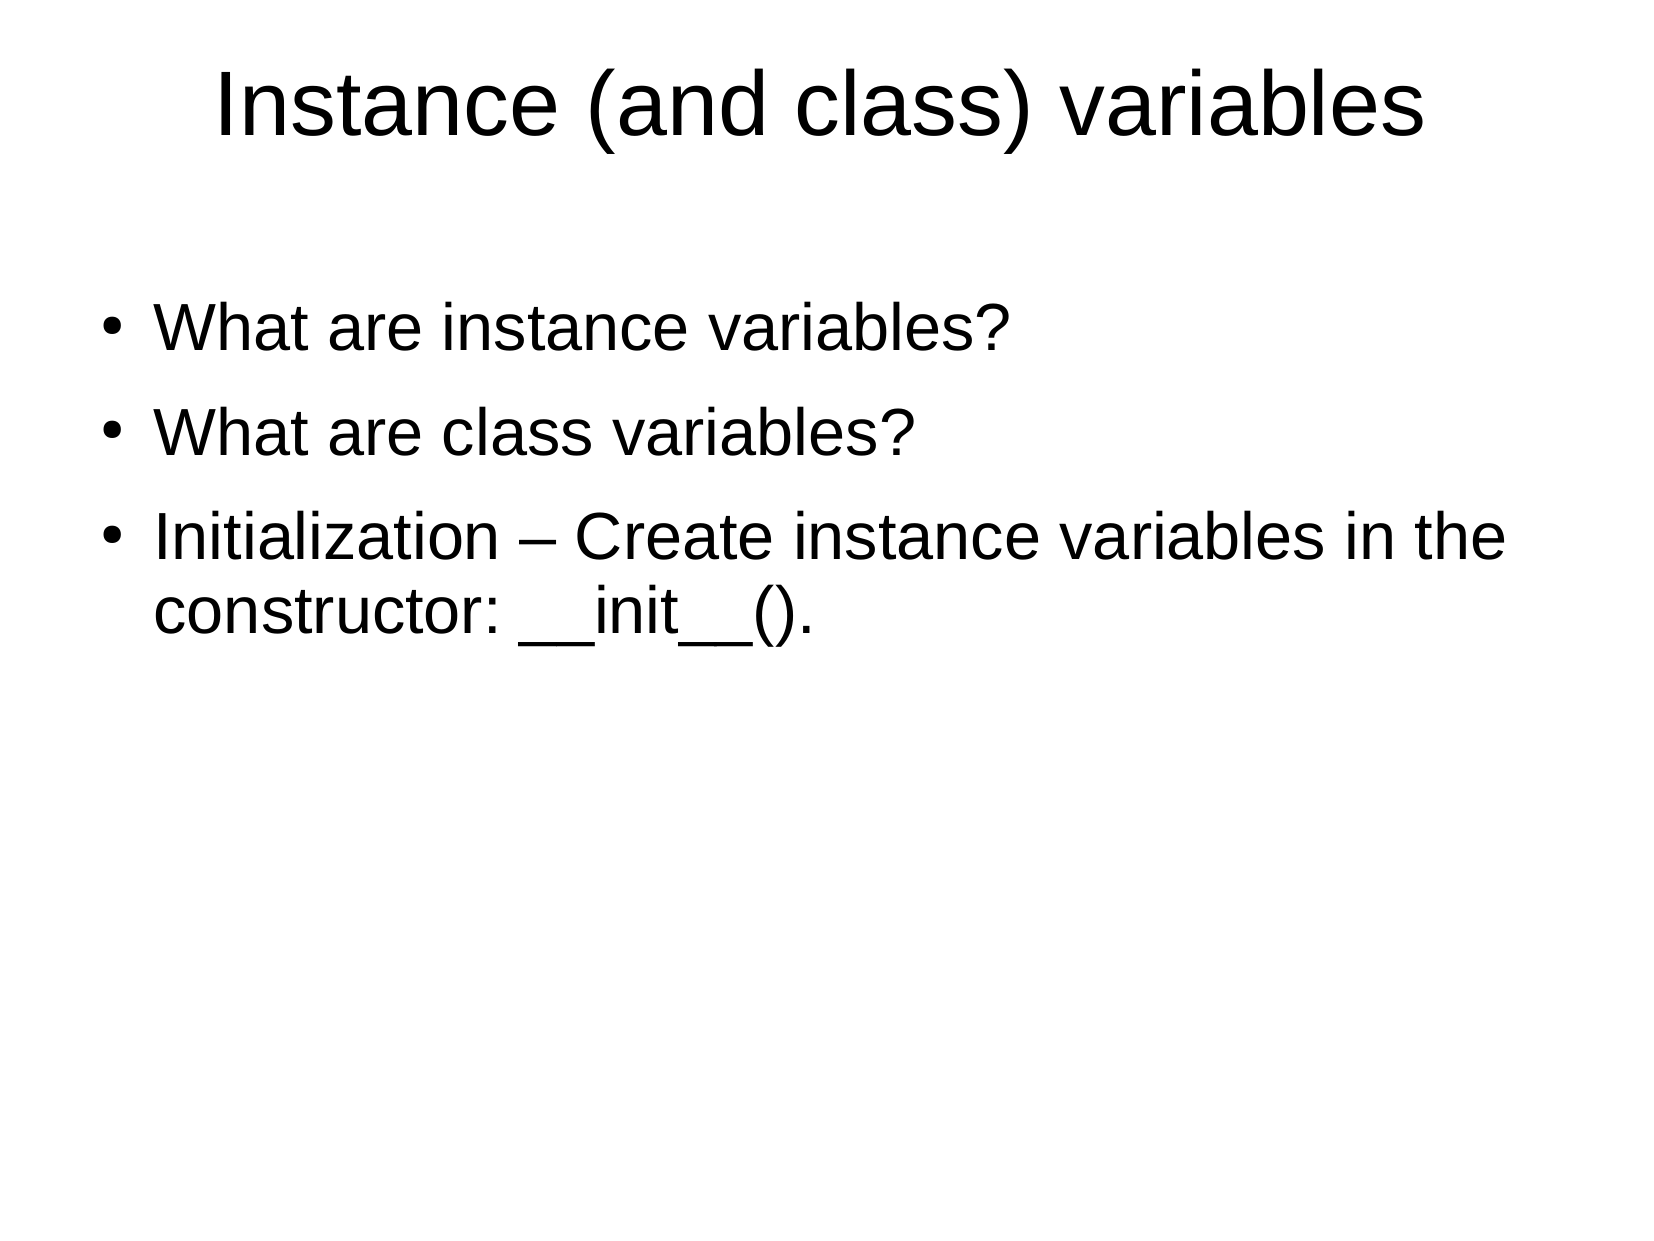

# Instance (and class) variables
What are instance variables?
What are class variables?
Initialization – Create instance variables in the constructor: __init__().